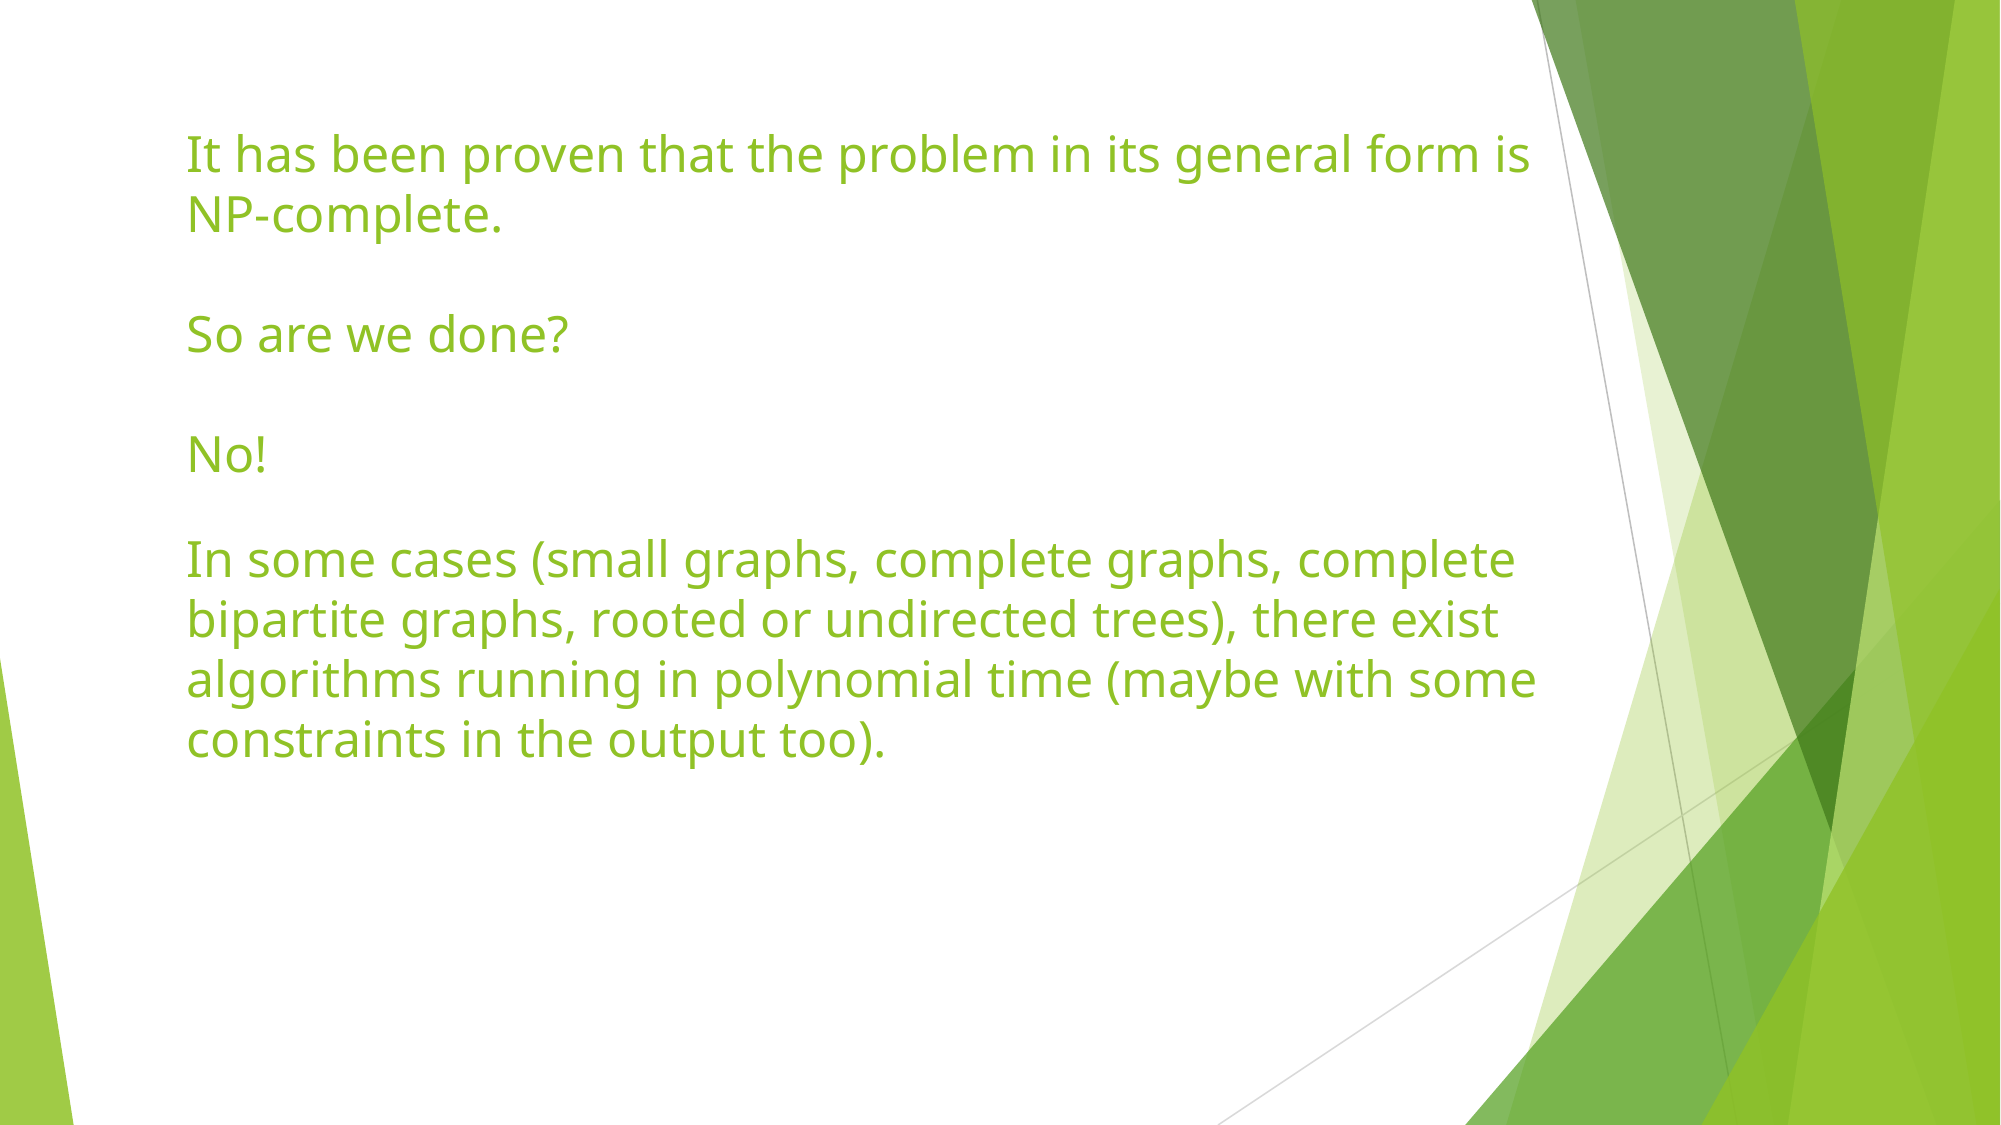

It has been proven that the problem in its general form is NP-complete.
So are we done?
No!
In some cases (small graphs, complete graphs, complete bipartite graphs, rooted or undirected trees), there exist algorithms running in polynomial time (maybe with some constraints in the output too).